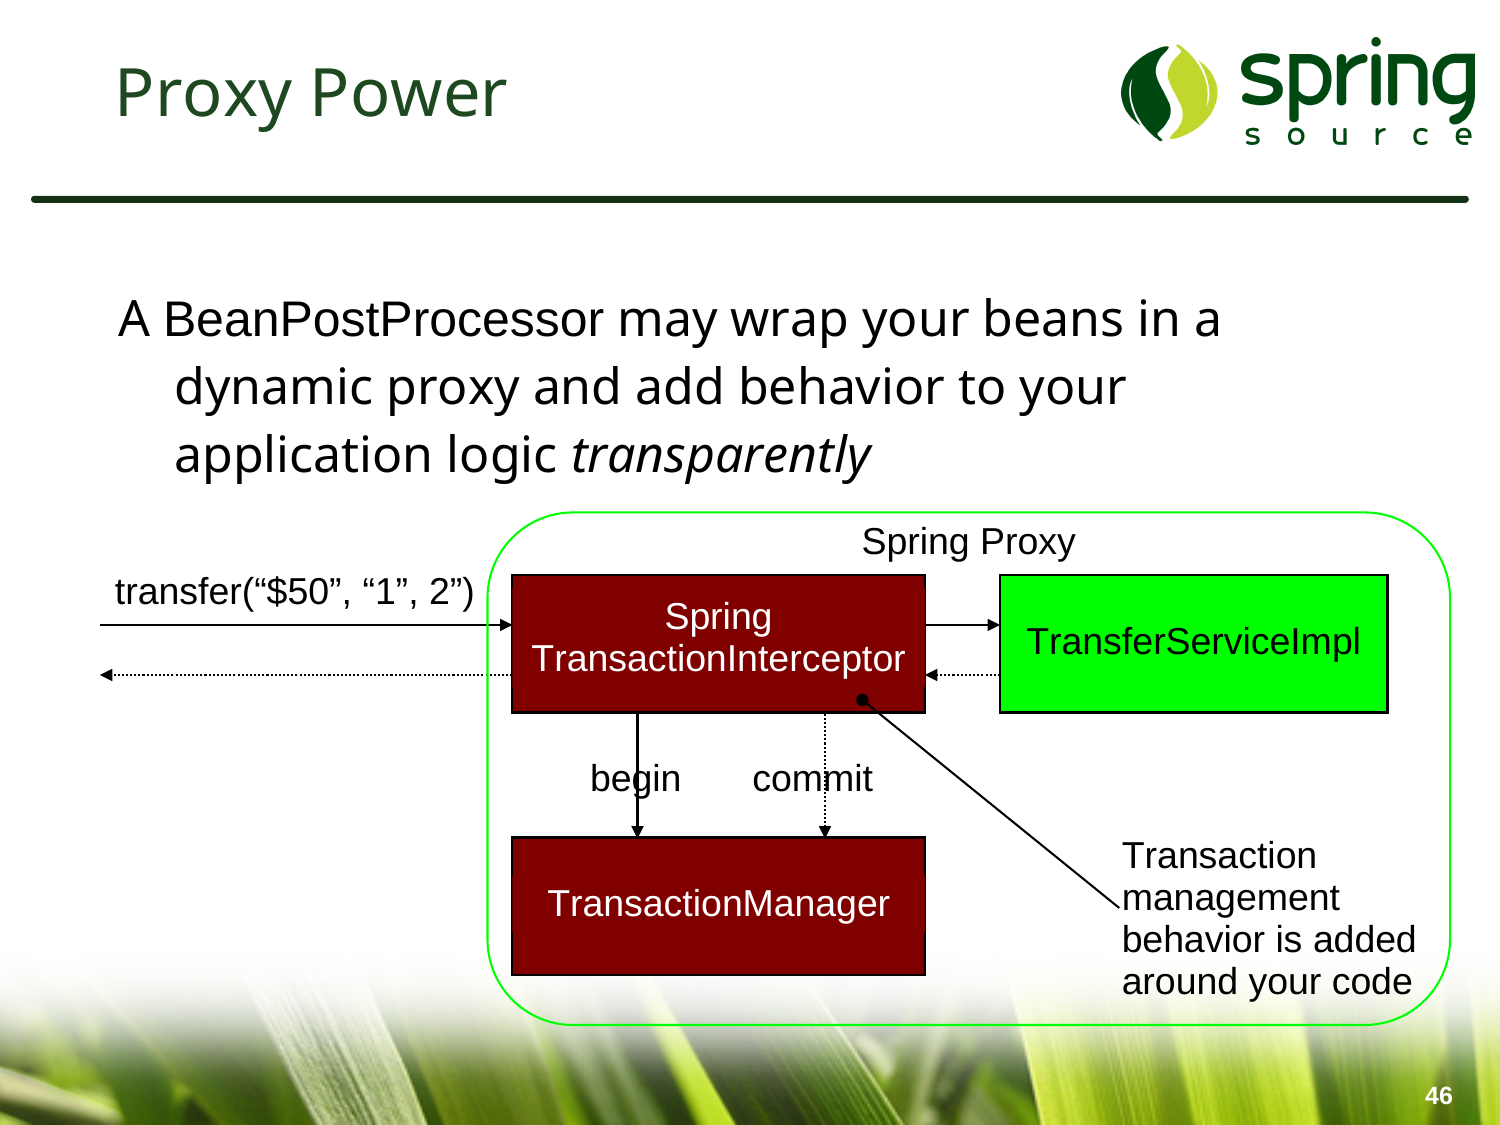

# Proxy Power
A BeanPostProcessor may wrap your beans in a dynamic proxy and add behavior to your application logic transparently
Spring Proxy
transfer(“$50”, “1”, 2”)
Spring
TransactionInterceptor
TransferServiceImpl
Transaction management behavior is added around your code
begin
commit
TransactionManager